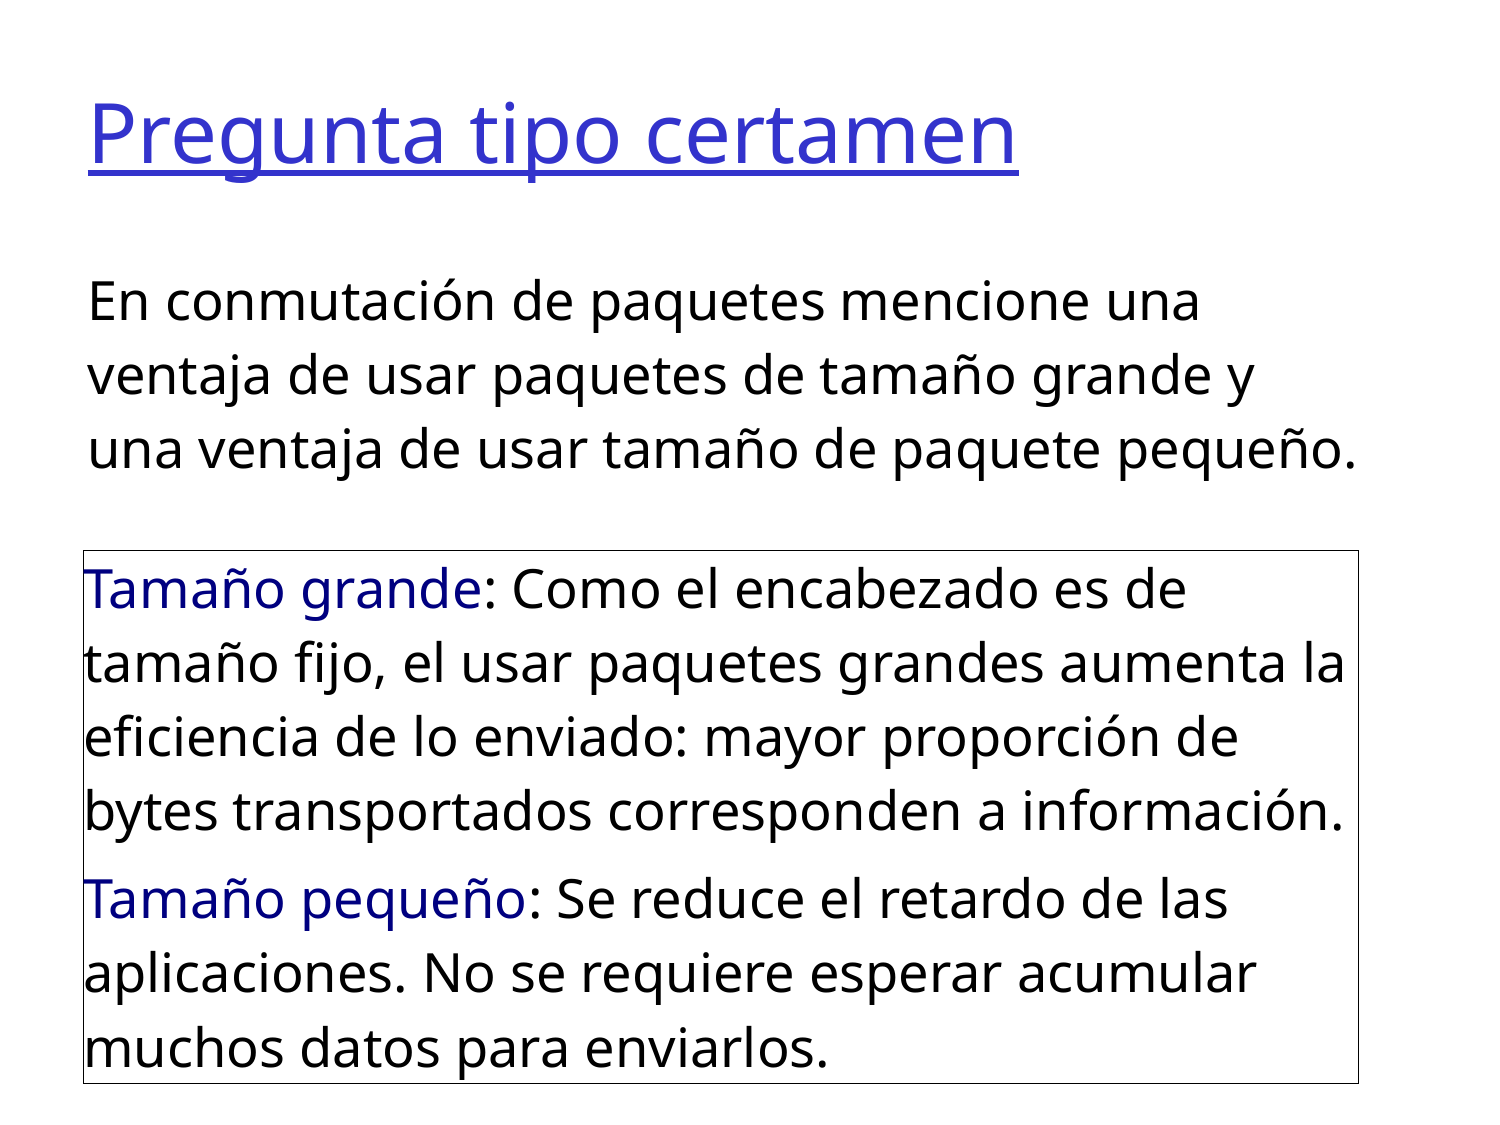

# Pregunta tipo certamen
En conmutación de paquetes mencione una ventaja de usar paquetes de tamaño grande y una ventaja de usar tamaño de paquete pequeño.
Tamaño grande: Como el encabezado es de tamaño fijo, el usar paquetes grandes aumenta la eficiencia de lo enviado: mayor proporción de bytes transportados corresponden a información.
Tamaño pequeño: Se reduce el retardo de las aplicaciones. No se requiere esperar acumular muchos datos para enviarlos.